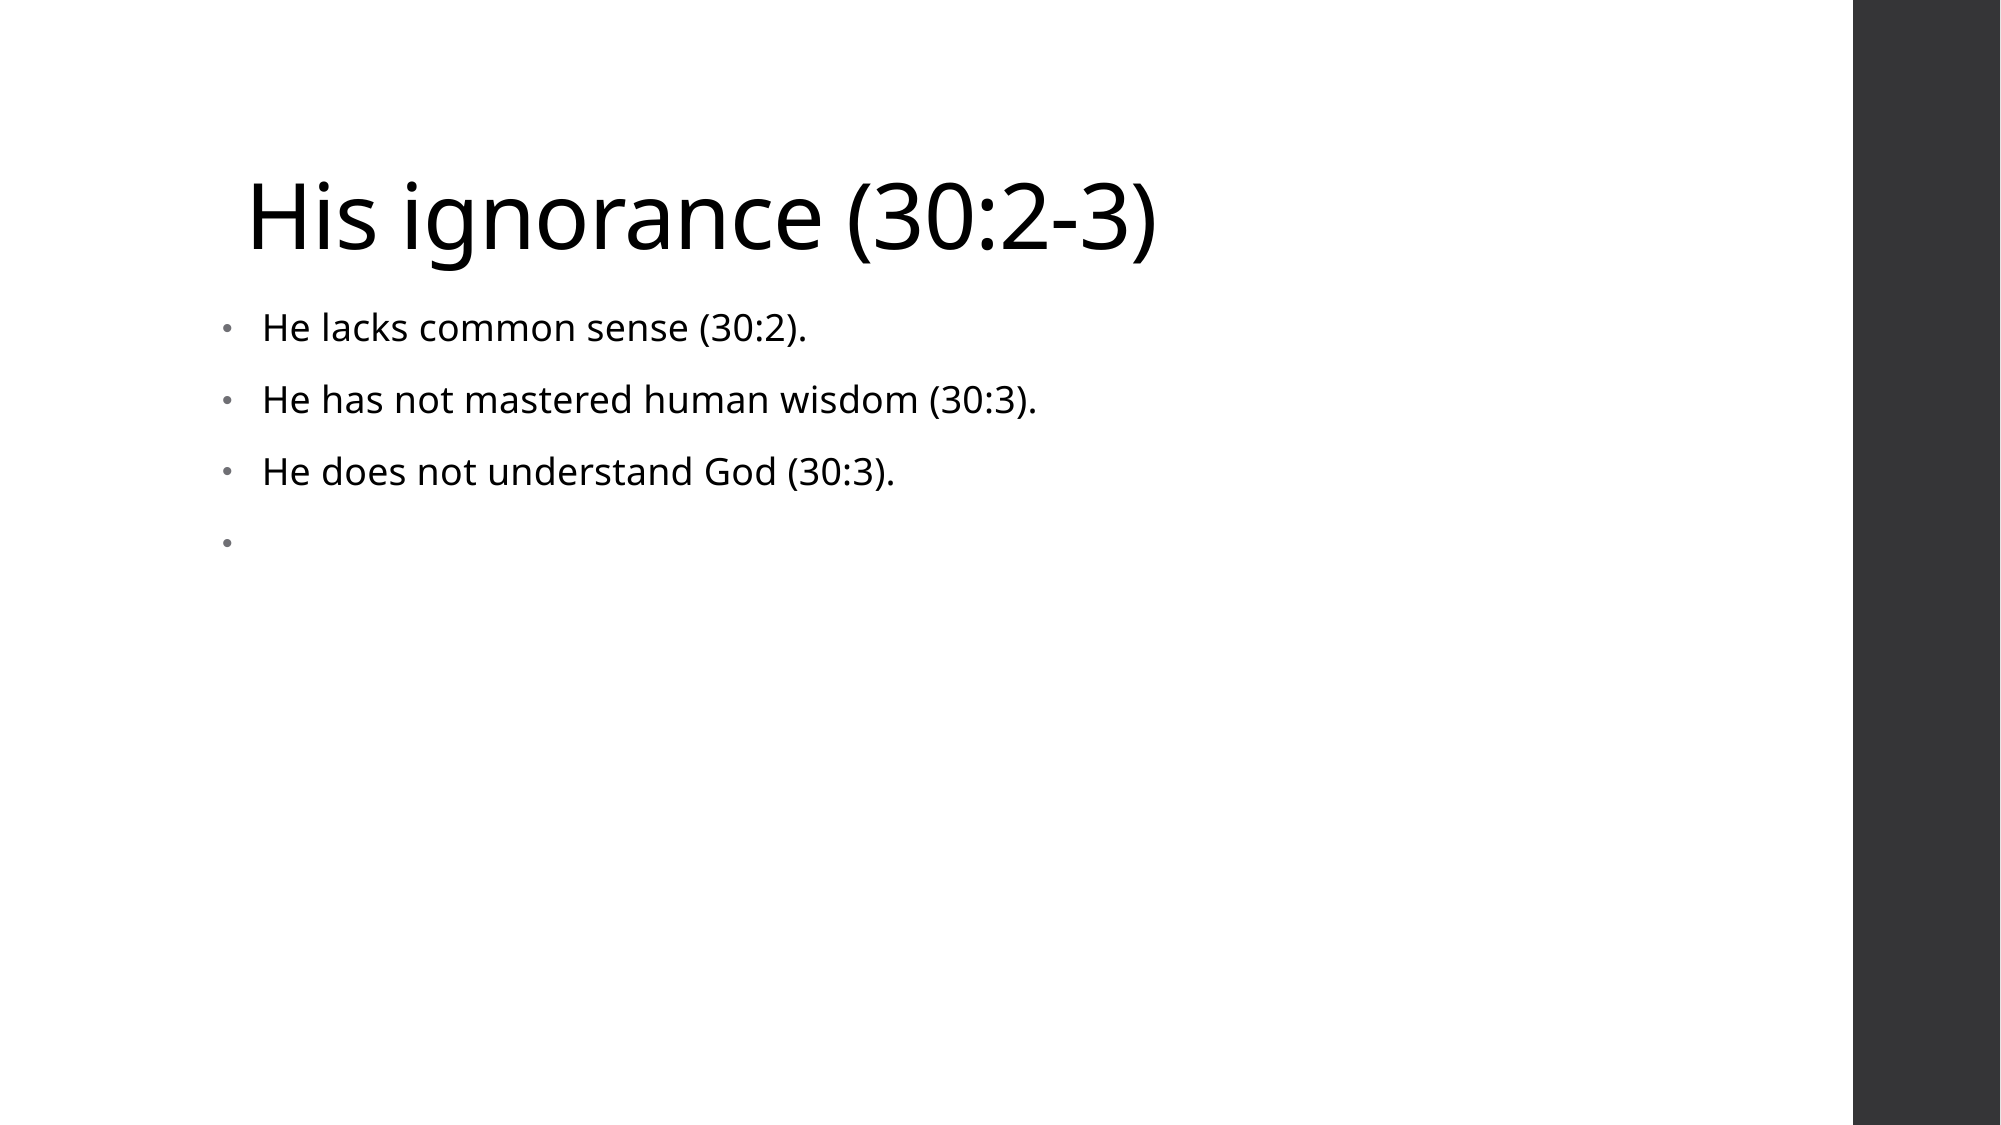

# His ignorance (30:2-3)
 He lacks common sense (30:2).
 He has not mastered human wisdom (30:3).
 He does not understand God (30:3).